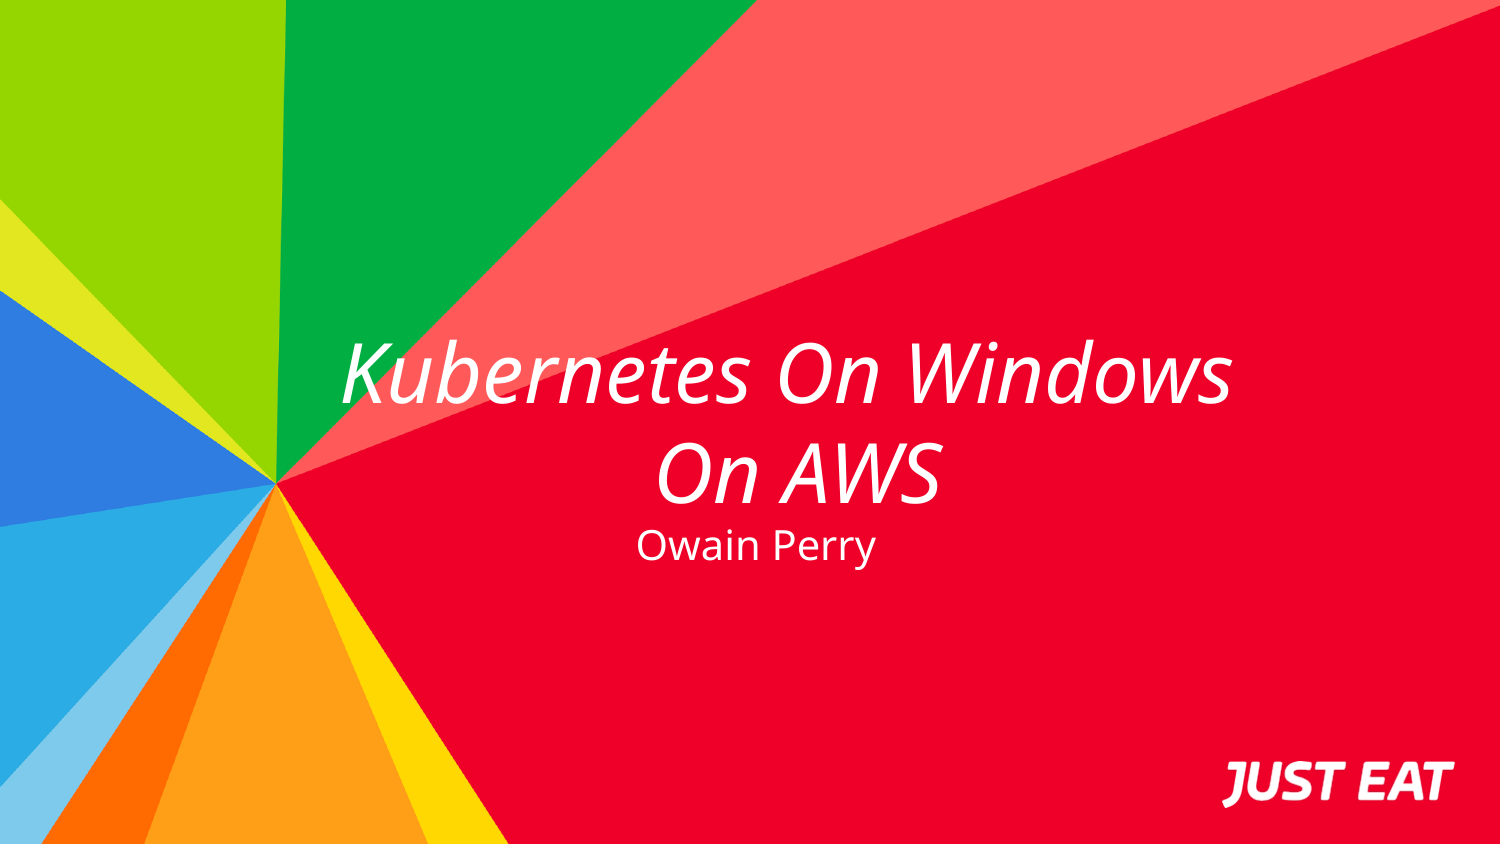

Kubernetes On Windows
On AWS
# Owain Perry